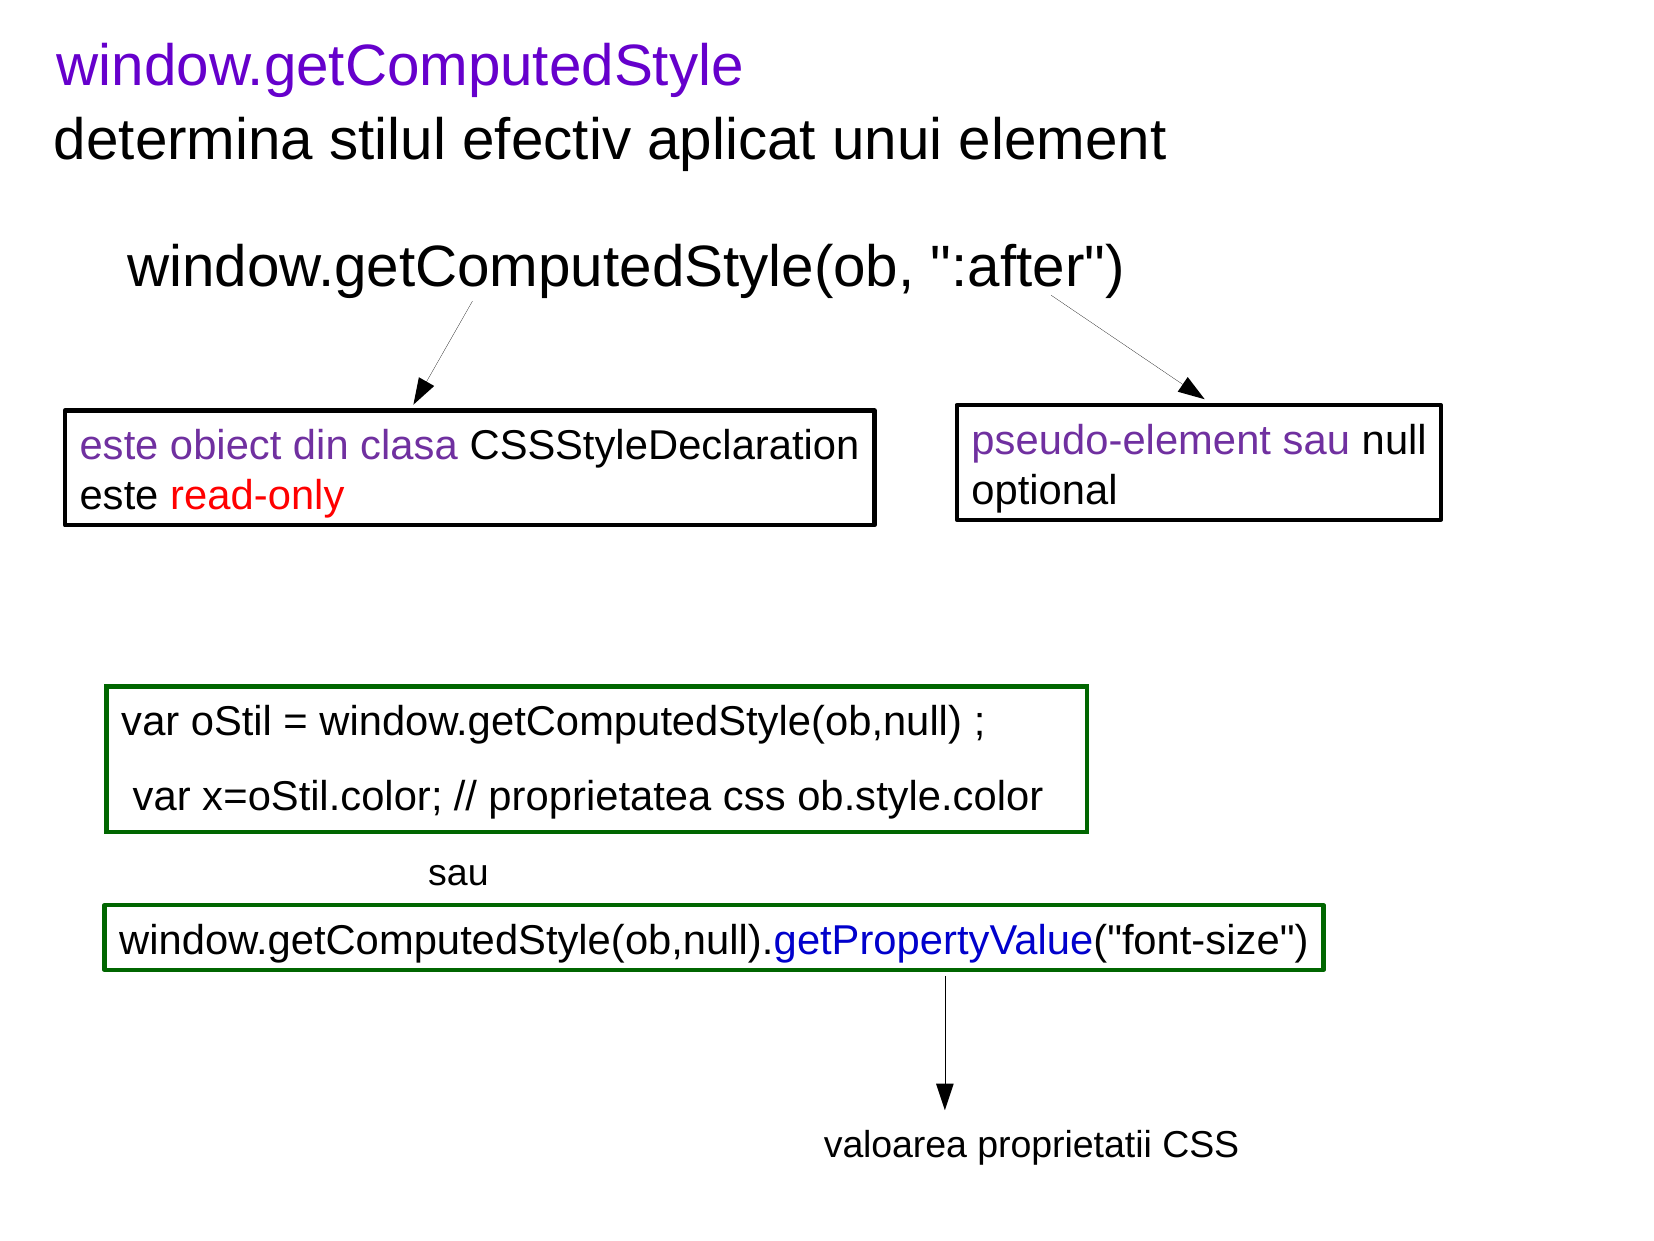

window.getComputedStyle
determina stilul efectiv aplicat unui element
window.getComputedStyle(ob, ":after")
pseudo-element sau null
optional
este obiect din clasa CSSStyleDeclaration
este read-only
var oStil = window.getComputedStyle(ob,null) ;
 var x=oStil.color; // proprietatea css ob.style.color
sau
window.getComputedStyle(ob,null).getPropertyValue("font-size")
valoarea proprietatii CSS